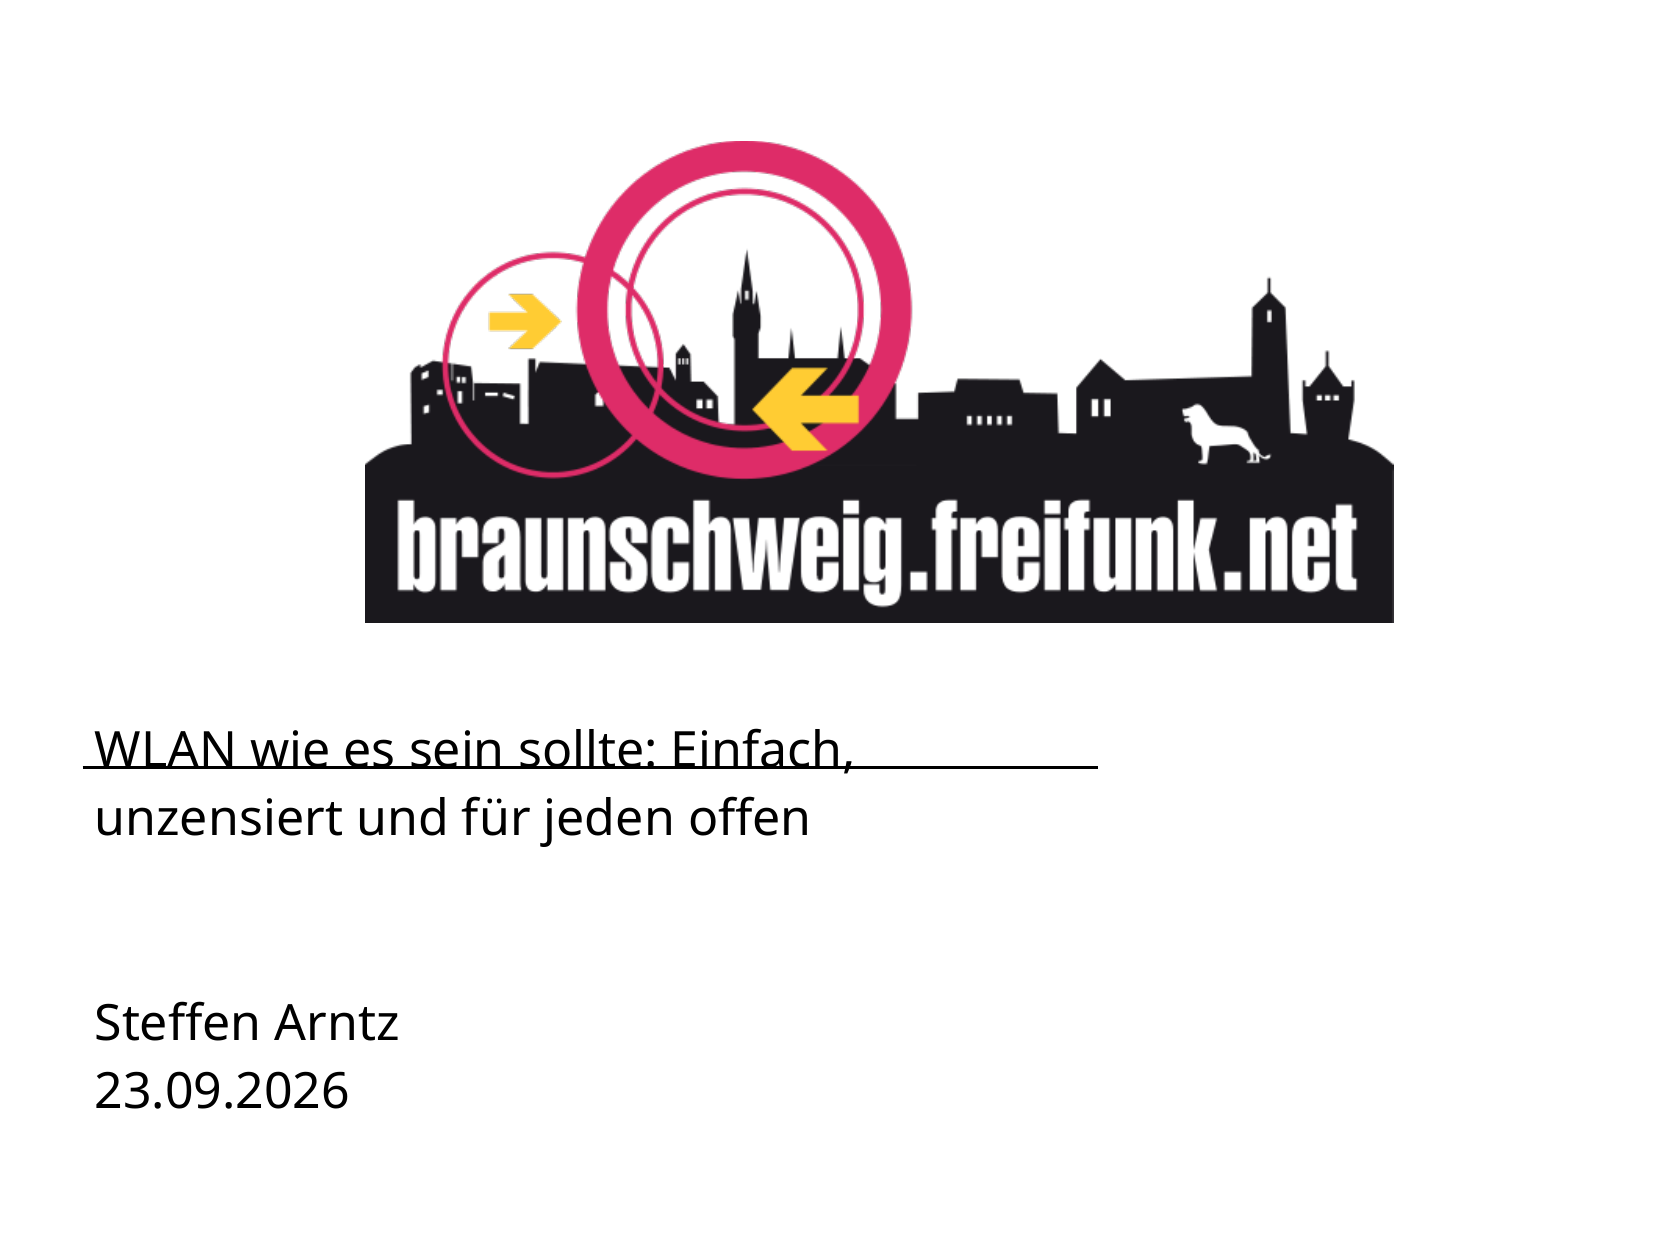

# WLAN wie es sein sollte: Einfach, unzensiert und für jeden offen Steffen Arntz
Freifunk Braunschweig
1